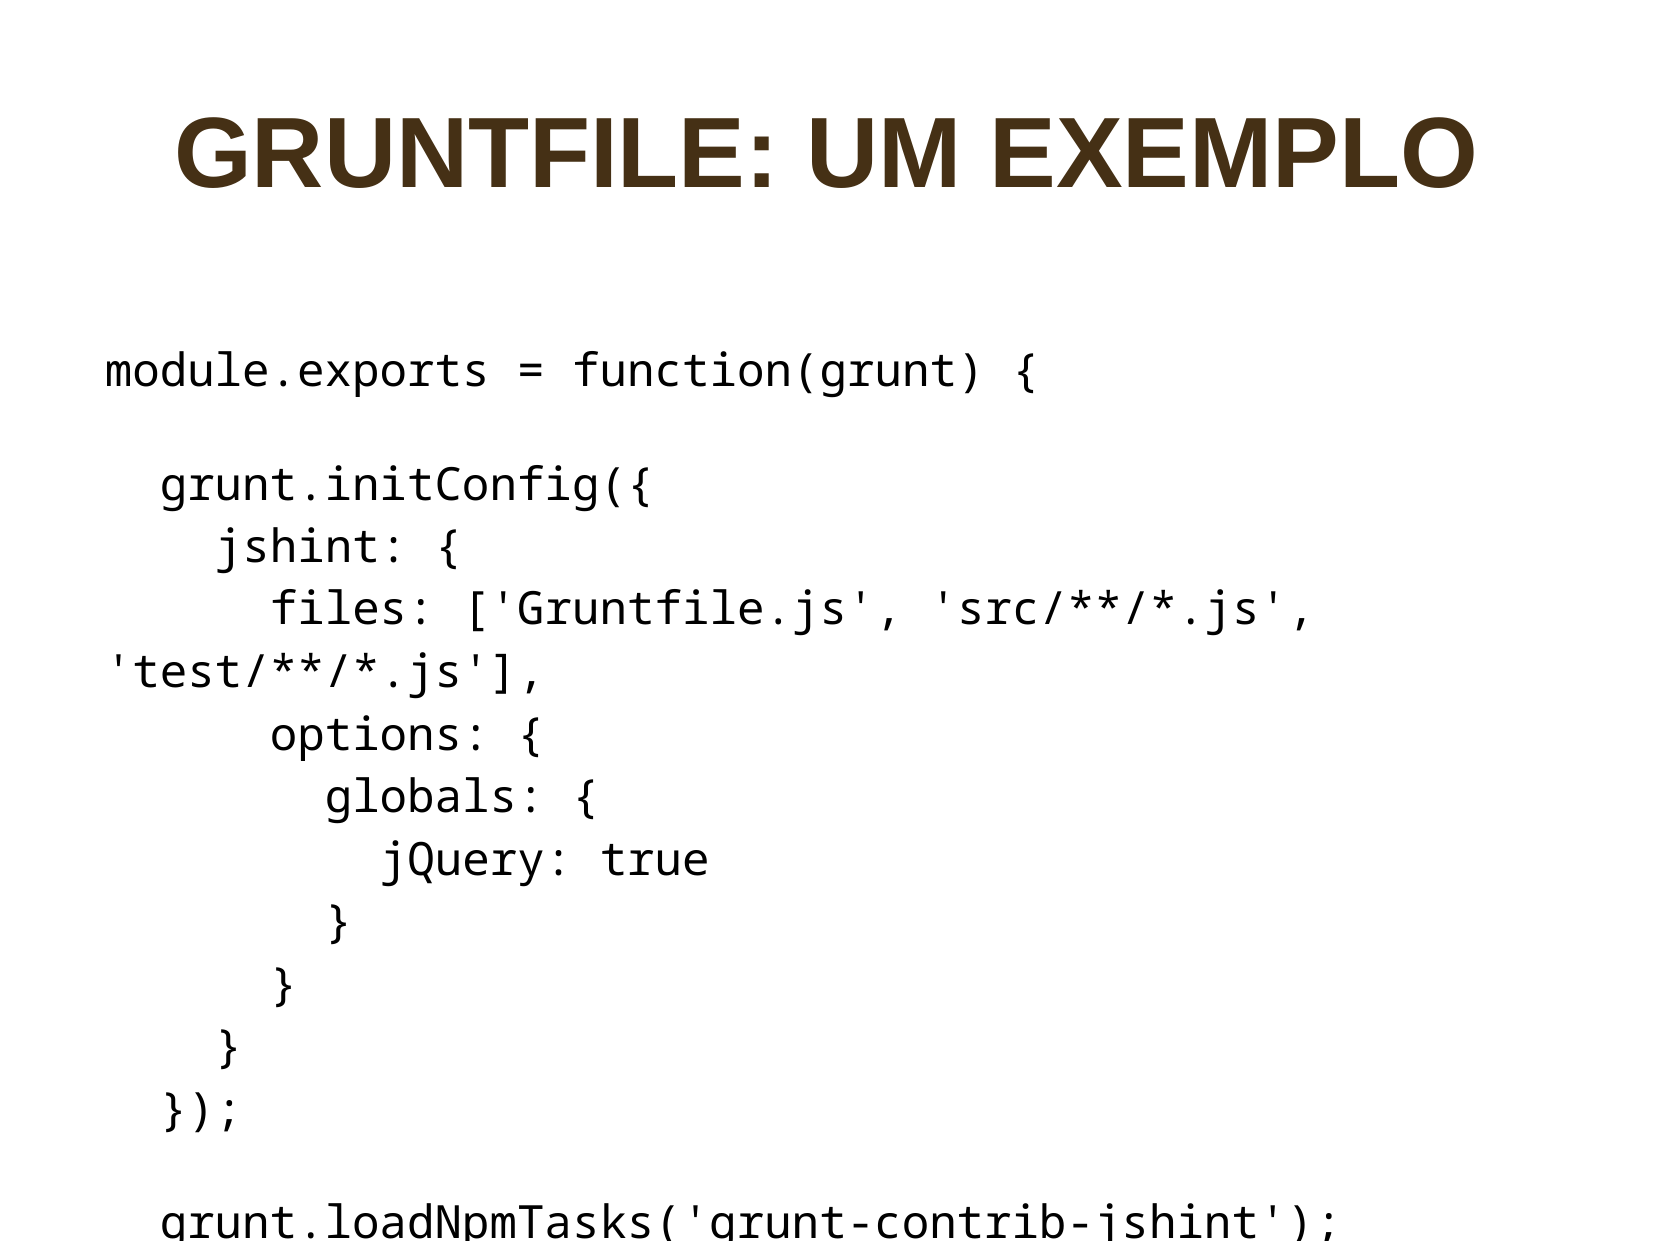

# GRUNTFILE: UM EXEMPLO
module.exports = function(grunt) {
 grunt.initConfig({
 jshint: {
 files: ['Gruntfile.js', 'src/**/*.js', 'test/**/*.js'],
 options: {
 globals: {
 jQuery: true
 }
 }
 }
 });
 grunt.loadNpmTasks('grunt-contrib-jshint');
 grunt.registerTask('default', ['jshint']);
};